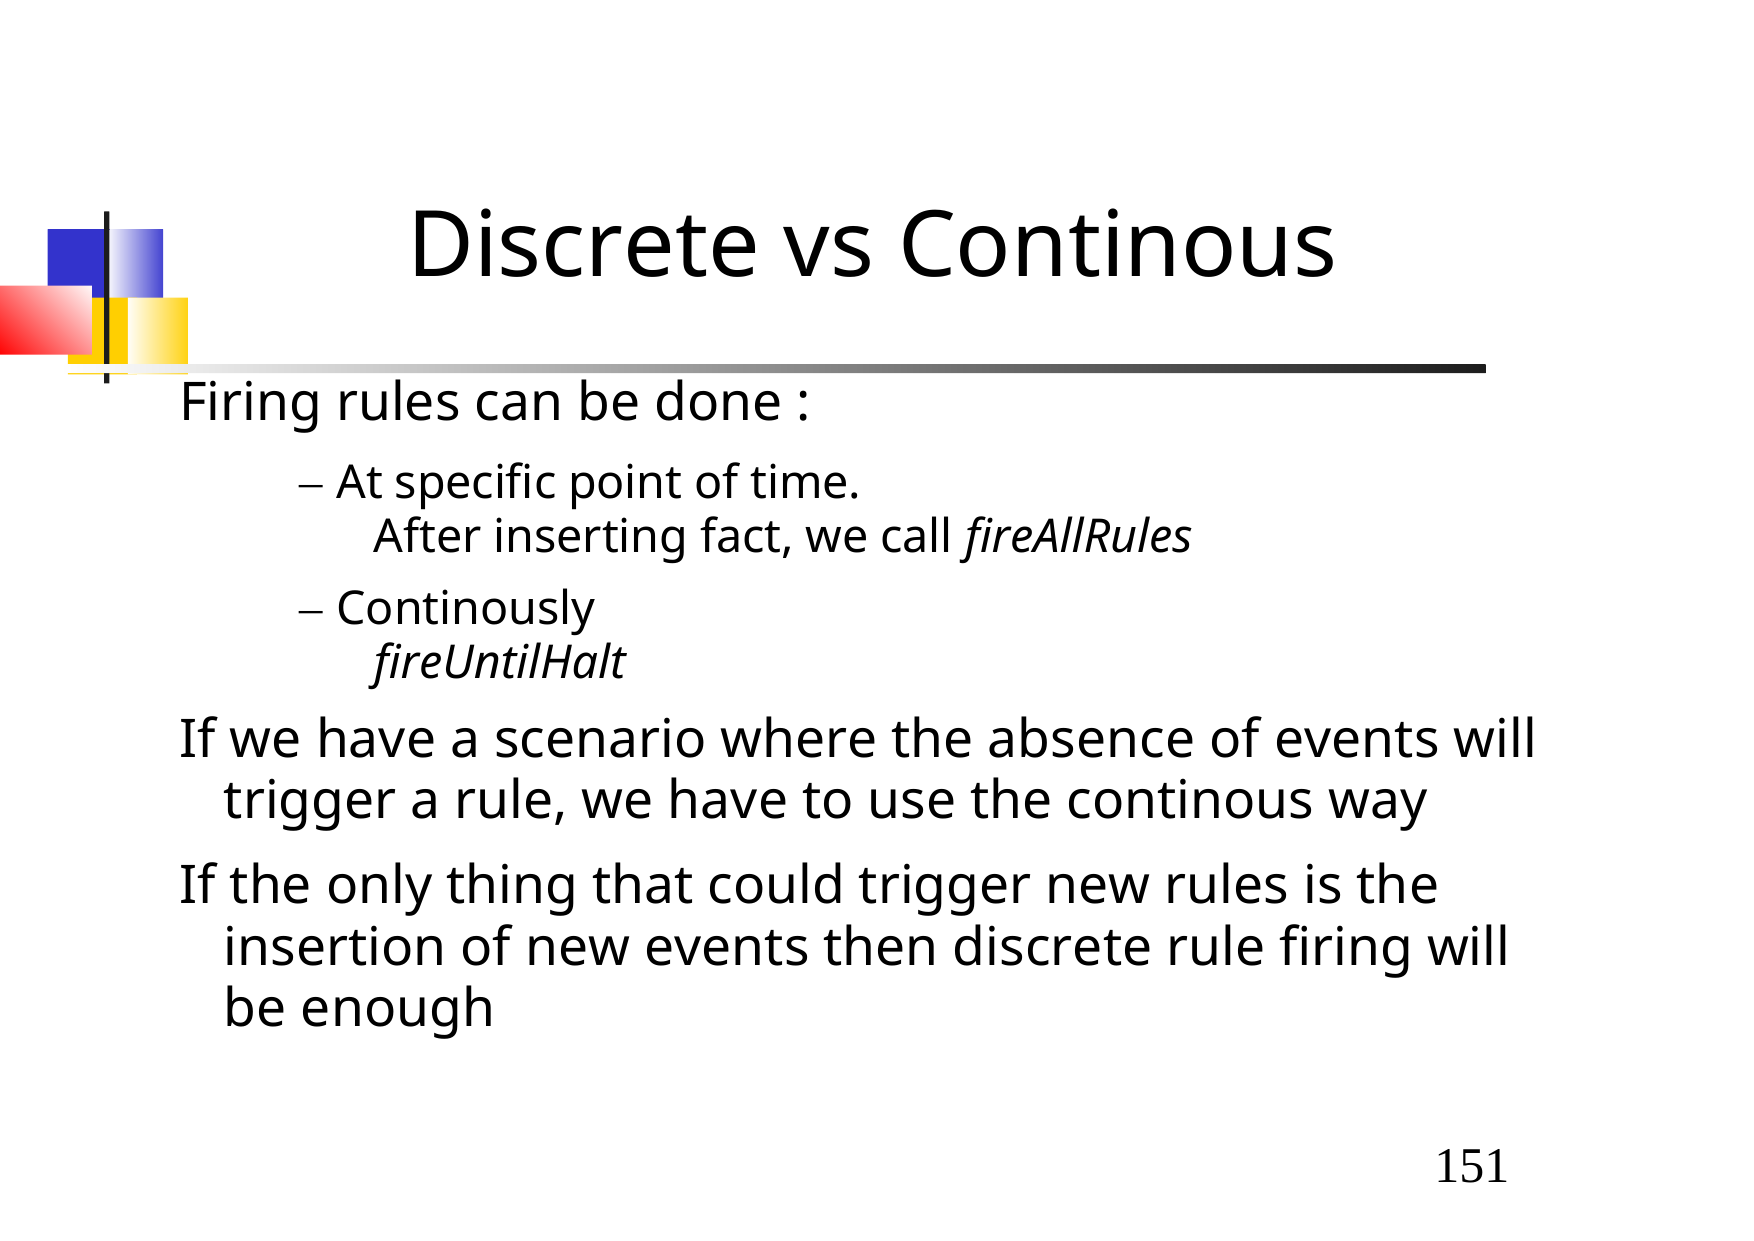

# Discrete vs Continous
Firing rules can be done :
At specific point of time.
After inserting fact, we call fireAllRules
Continously
fireUntilHalt
If we have a scenario where the absence of events will trigger a rule, we have to use the continous way
If the only thing that could trigger new rules is the insertion of new events then discrete rule firing will be enough